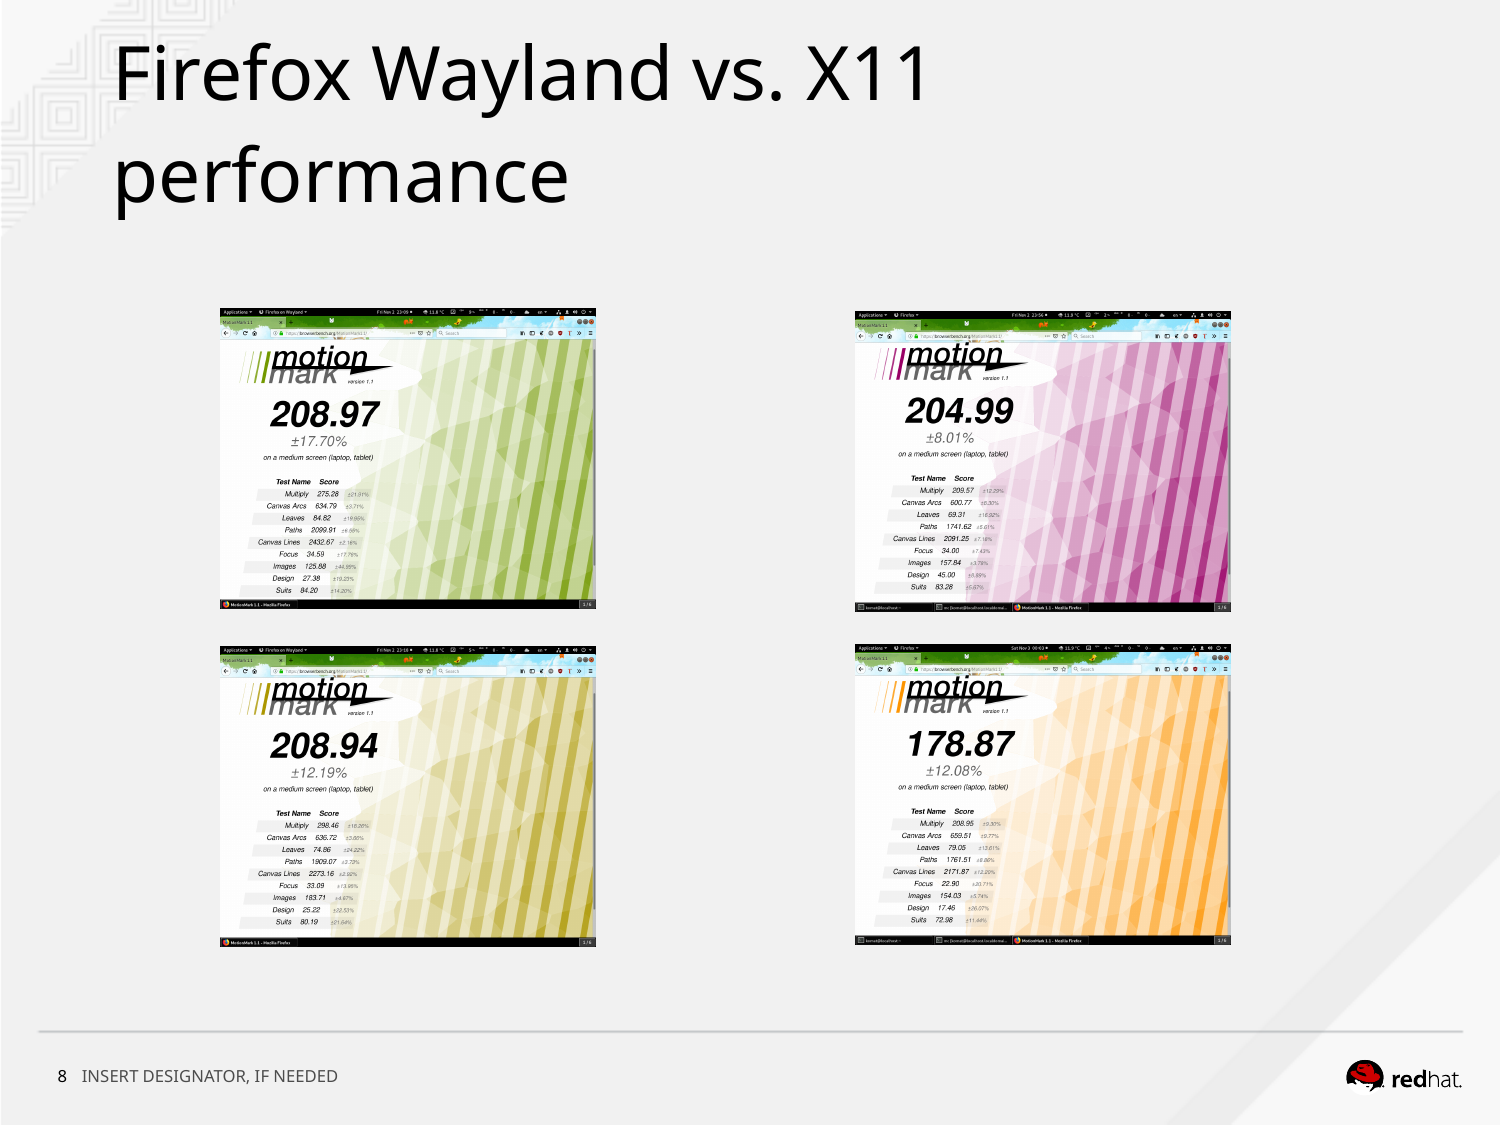

# Firefox Wayland vs. X11 performance
8
INSERT DESIGNATOR, IF NEEDED